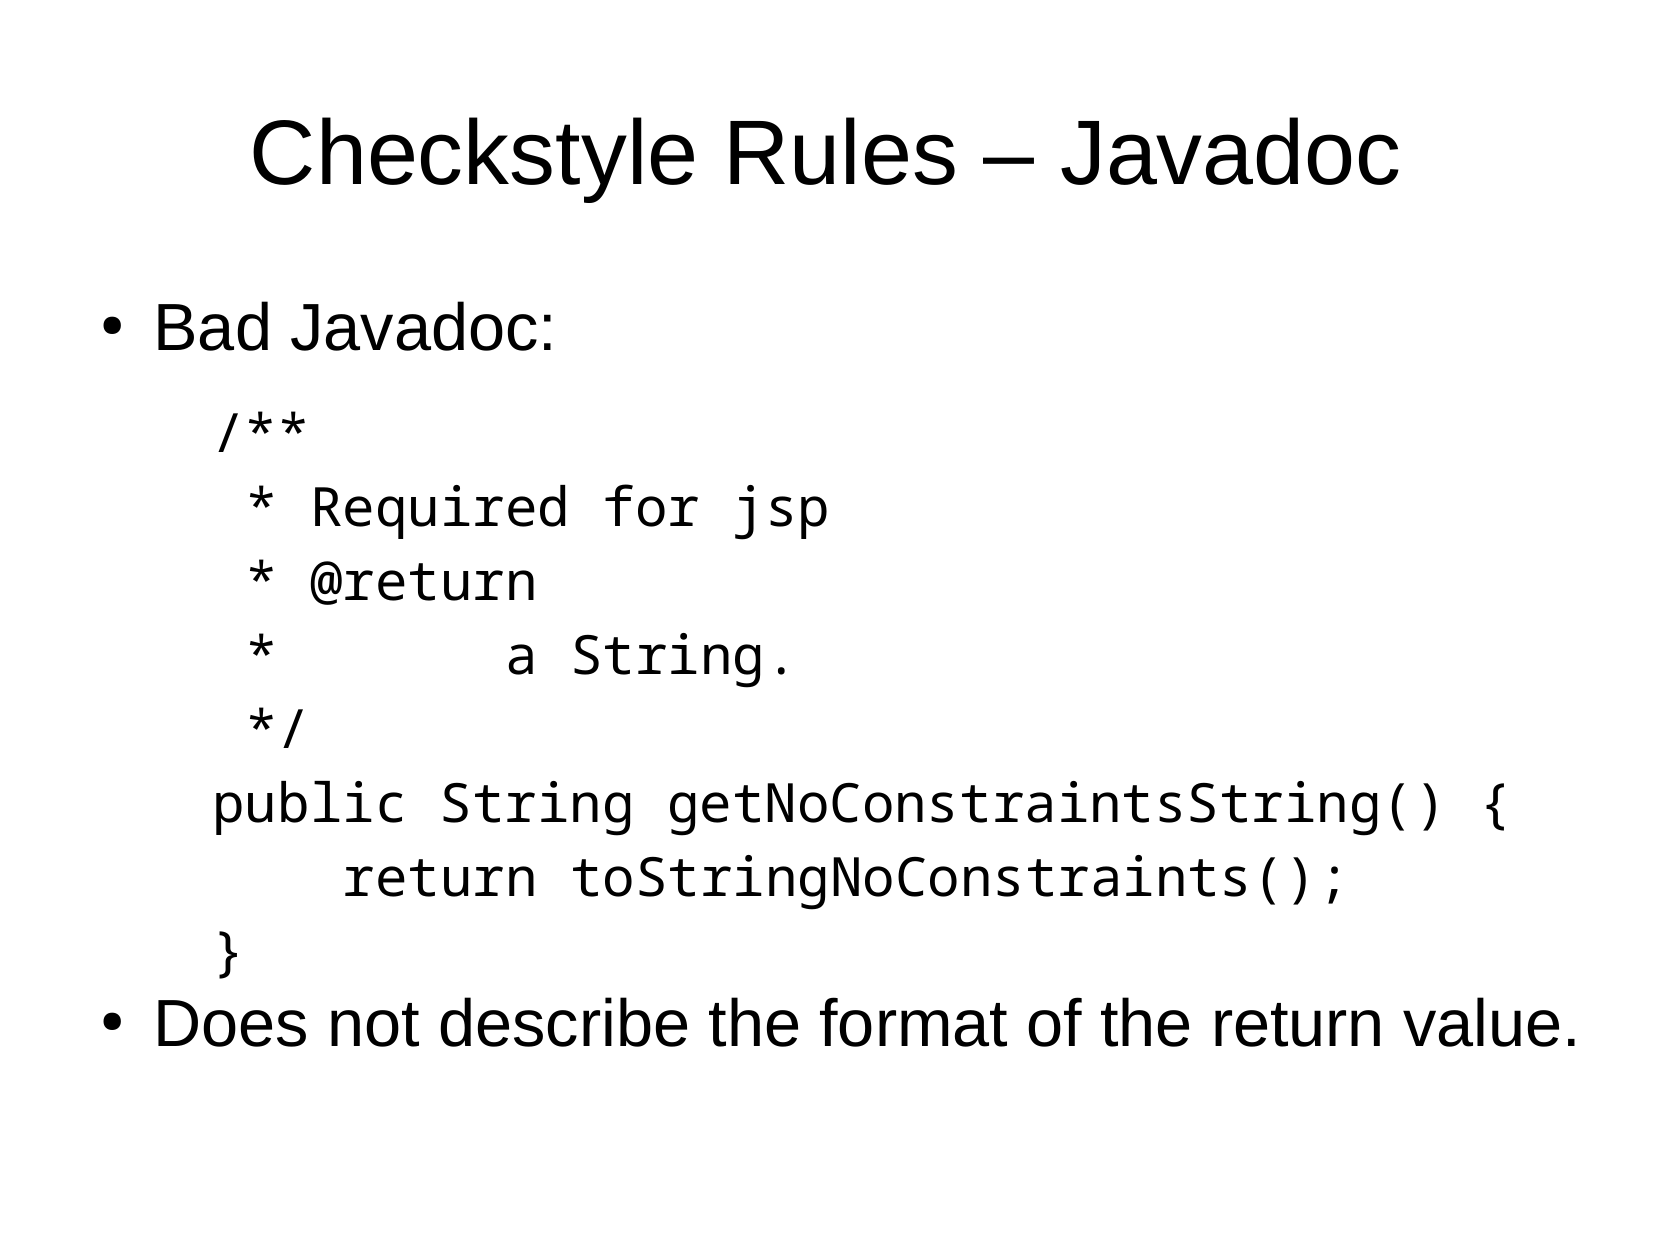

# Checkstyle Rules – Javadoc
Bad Javadoc:
 /**
 * Required for jsp
 * @return
 * a String.
 */
 public String getNoConstraintsString() {
 return toStringNoConstraints();
 }
Does not describe the format of the return value.